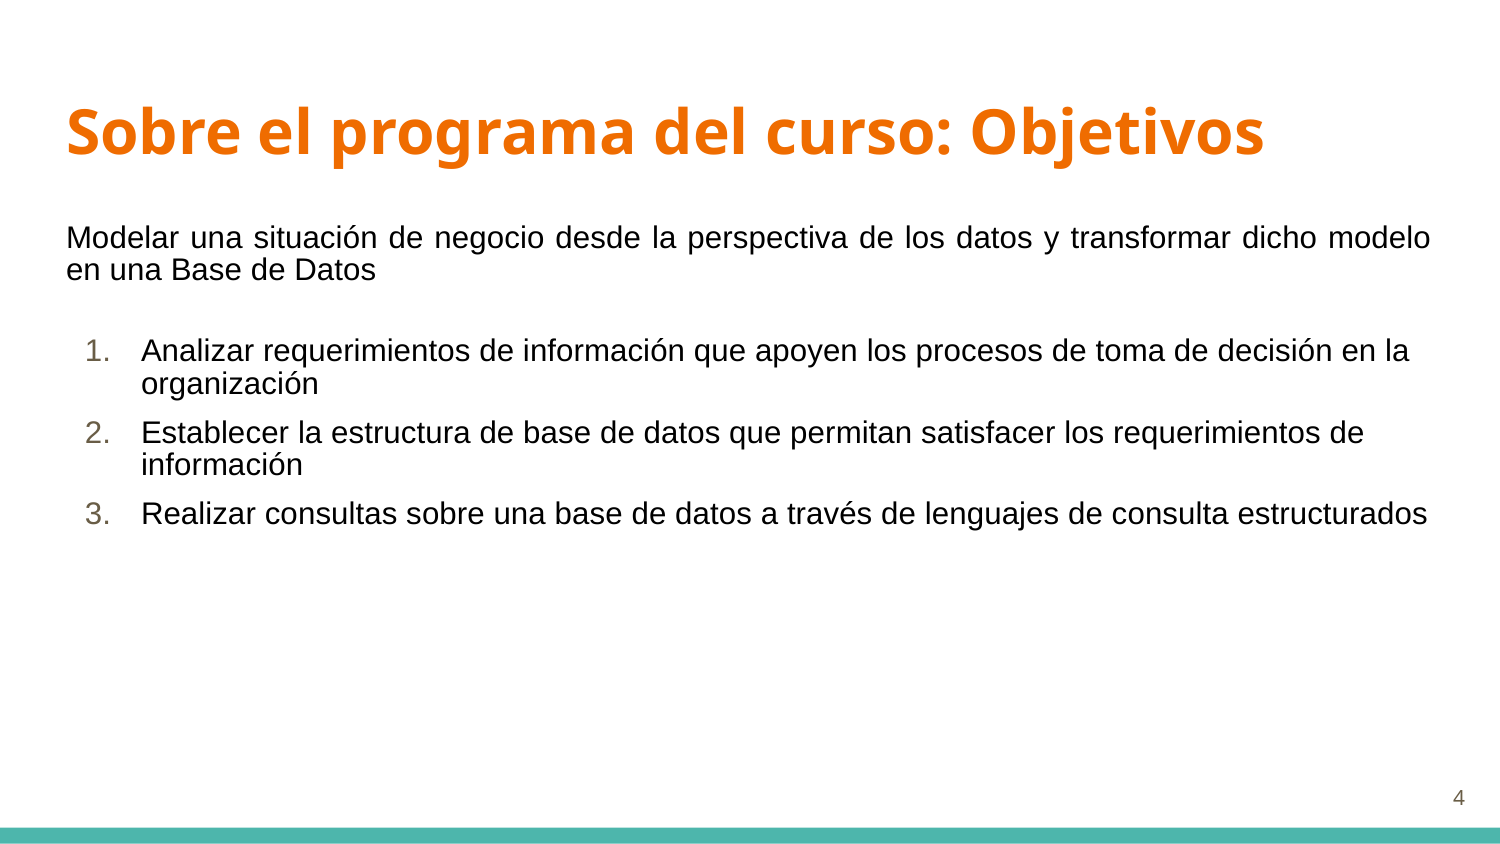

# Sobre el programa del curso: Objetivos
Modelar una situación de negocio desde la perspectiva de los datos y transformar dicho modelo en una Base de Datos
Analizar requerimientos de información que apoyen los procesos de toma de decisión en la organización
Establecer la estructura de base de datos que permitan satisfacer los requerimientos de información
Realizar consultas sobre una base de datos a través de lenguajes de consulta estructurados